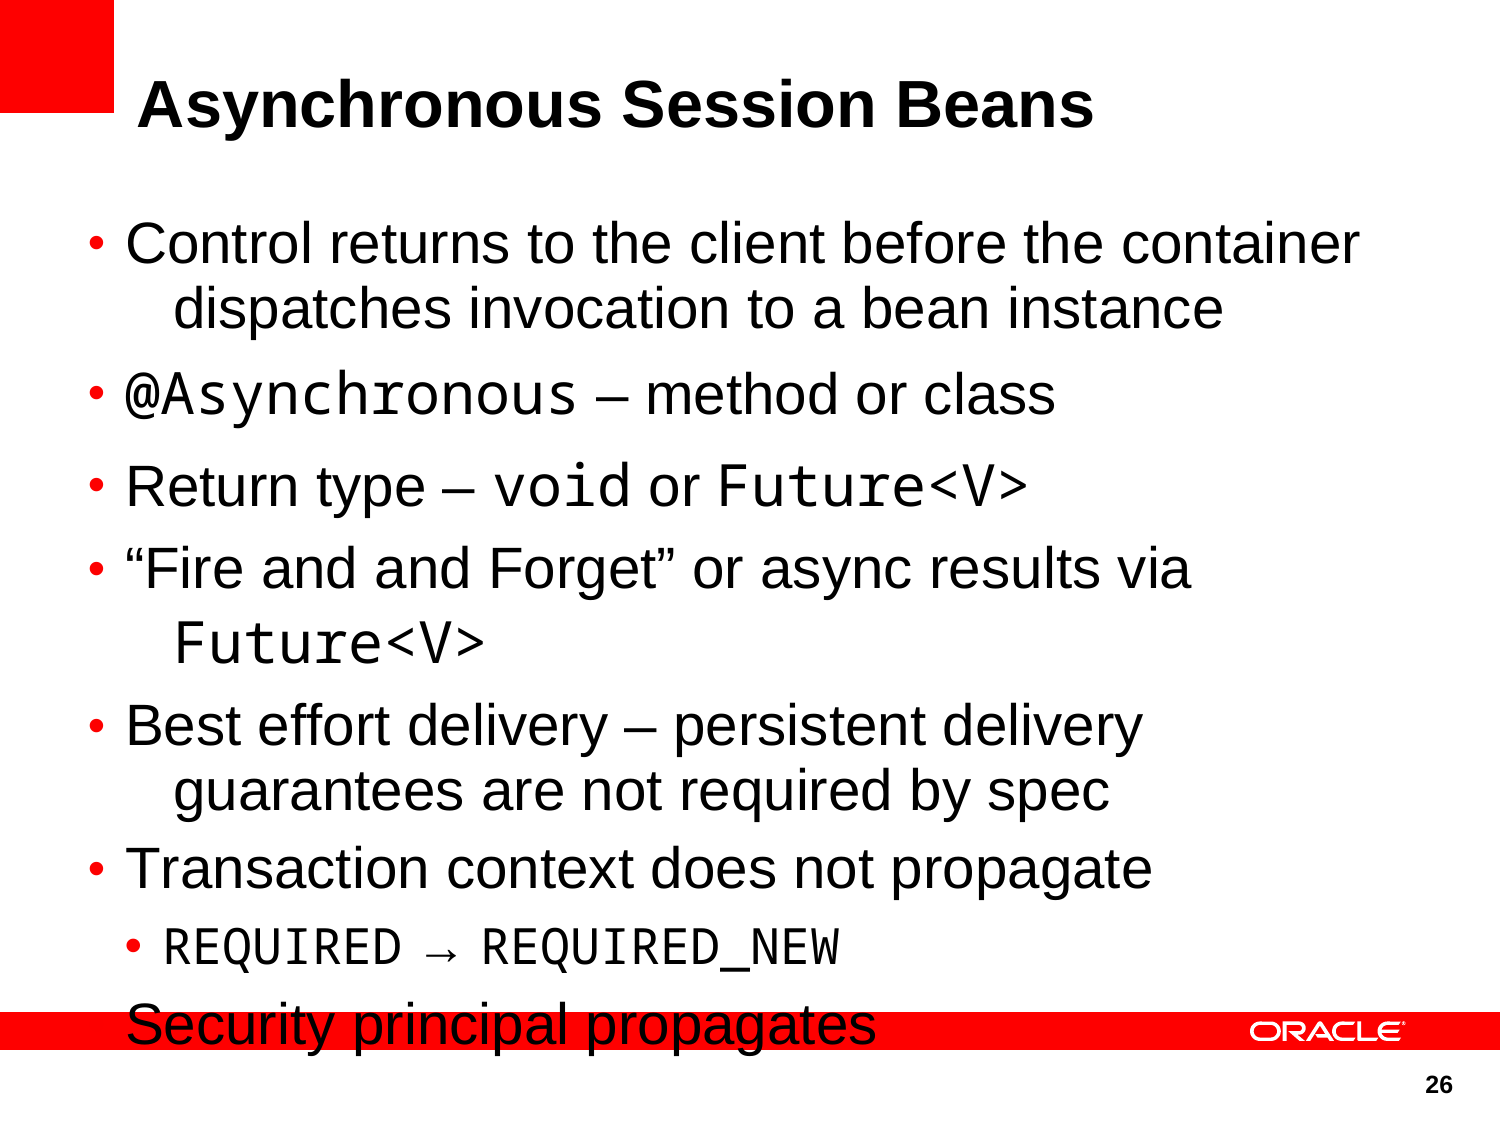

# Asynchronous Session Beans
Control returns to the client before the container dispatches invocation to a bean instance
@Asynchronous – method or class
Return type – void or Future<V>
“Fire and and Forget” or async results via Future<V>
Best effort delivery – persistent delivery guarantees are not required by spec
Transaction context does not propagate
REQUIRED → REQUIRED_NEW
Security principal propagates